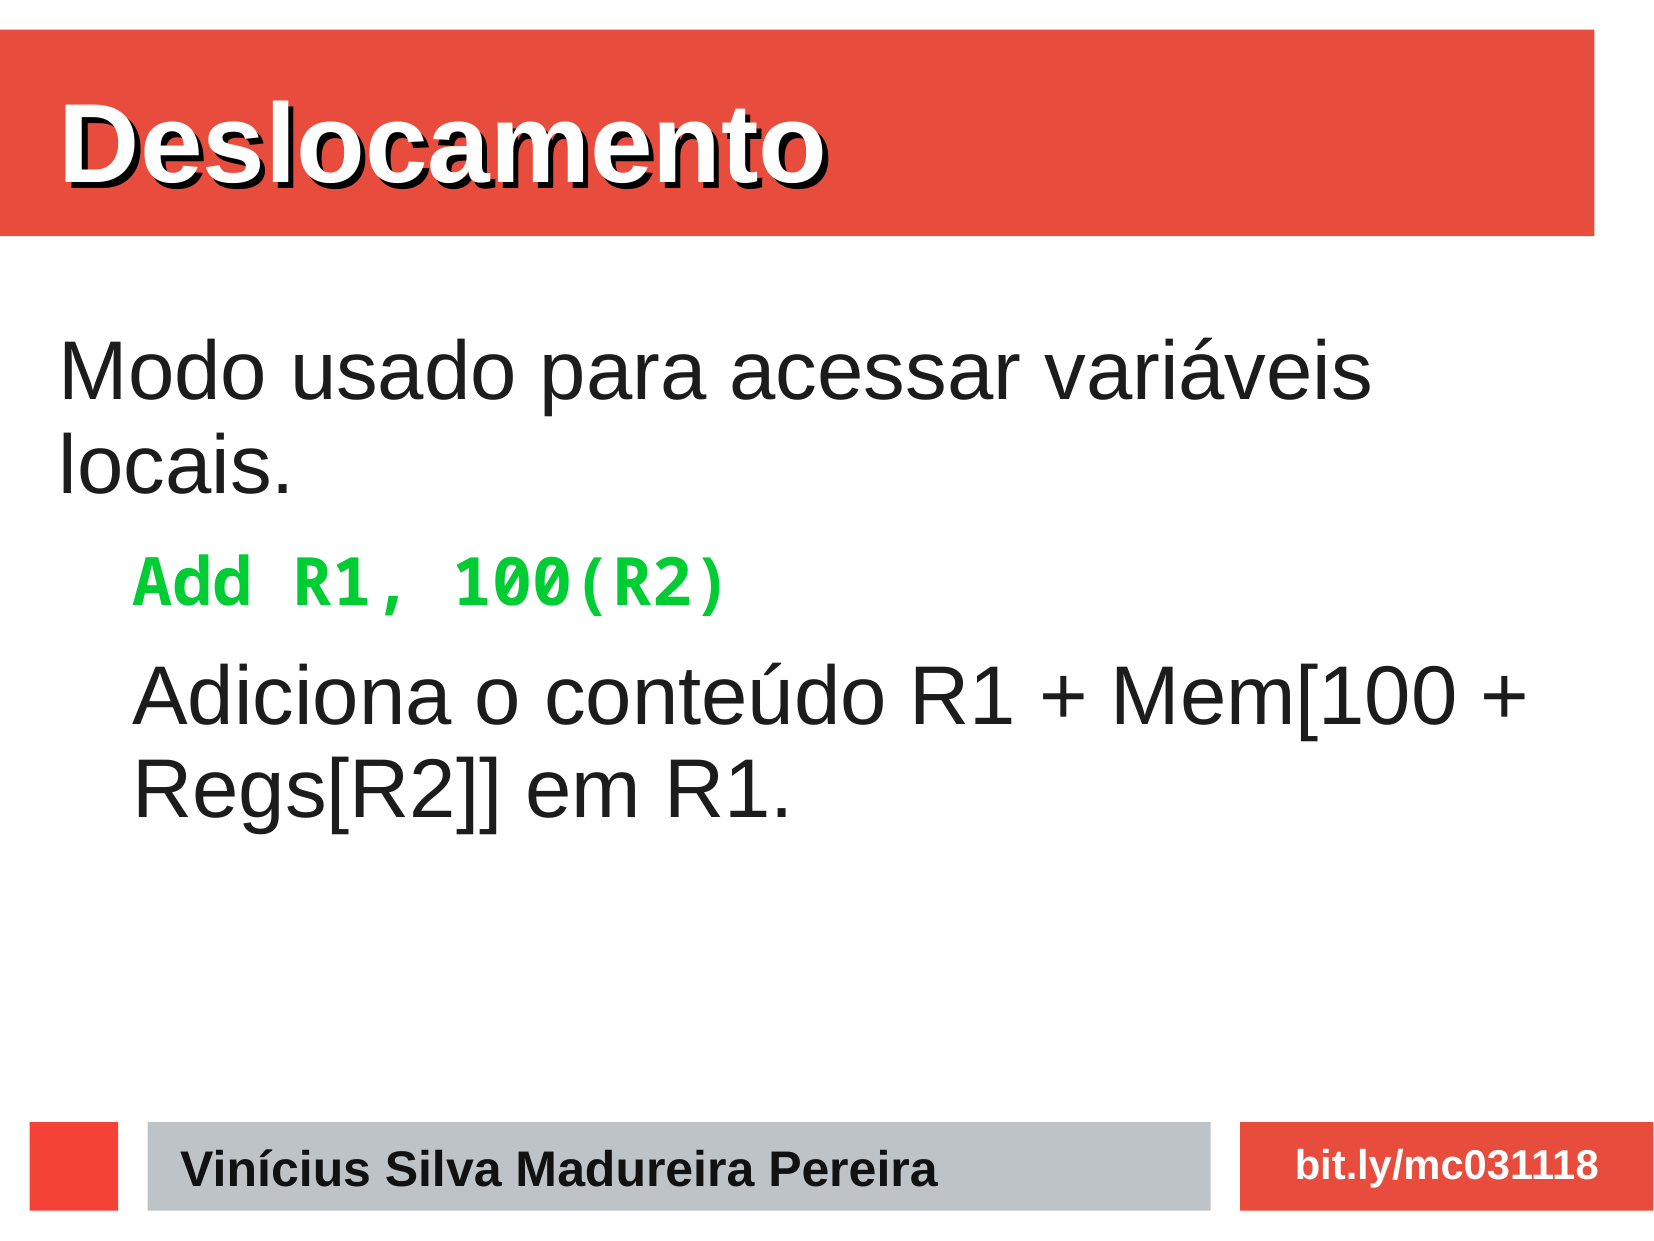

# Deslocamento
Modo usado para acessar variáveis locais.
Add R1, 100(R2)
Adiciona o conteúdo R1 + Mem[100 + Regs[R2]] em R1.
Vinícius Silva Madureira Pereira
bit.ly/mc031118